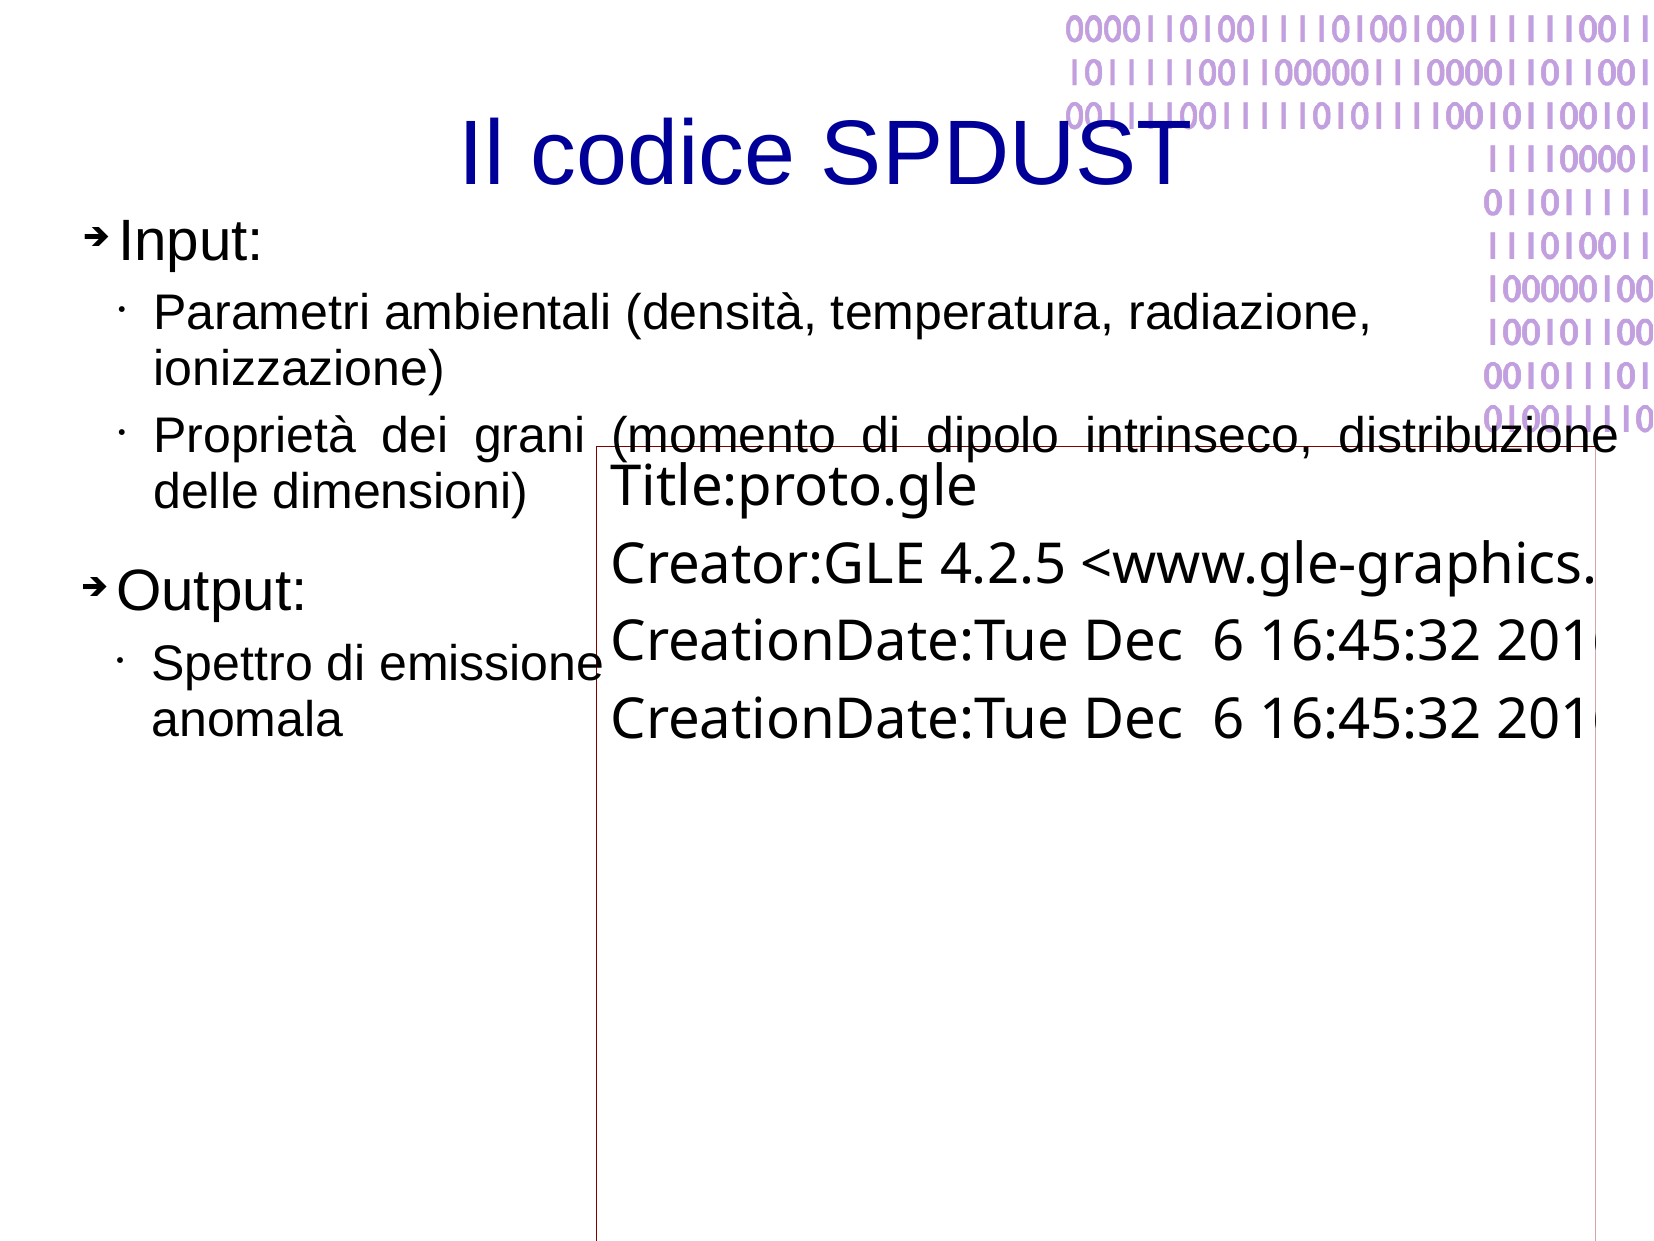

# Il codice SPDUST
Input:
Parametri ambientali (densità, temperatura, radiazione, ionizzazione)
Proprietà dei grani (momento di dipolo intrinseco, distribuzione delle dimensioni)
Output:
Spettro di emissione anomala